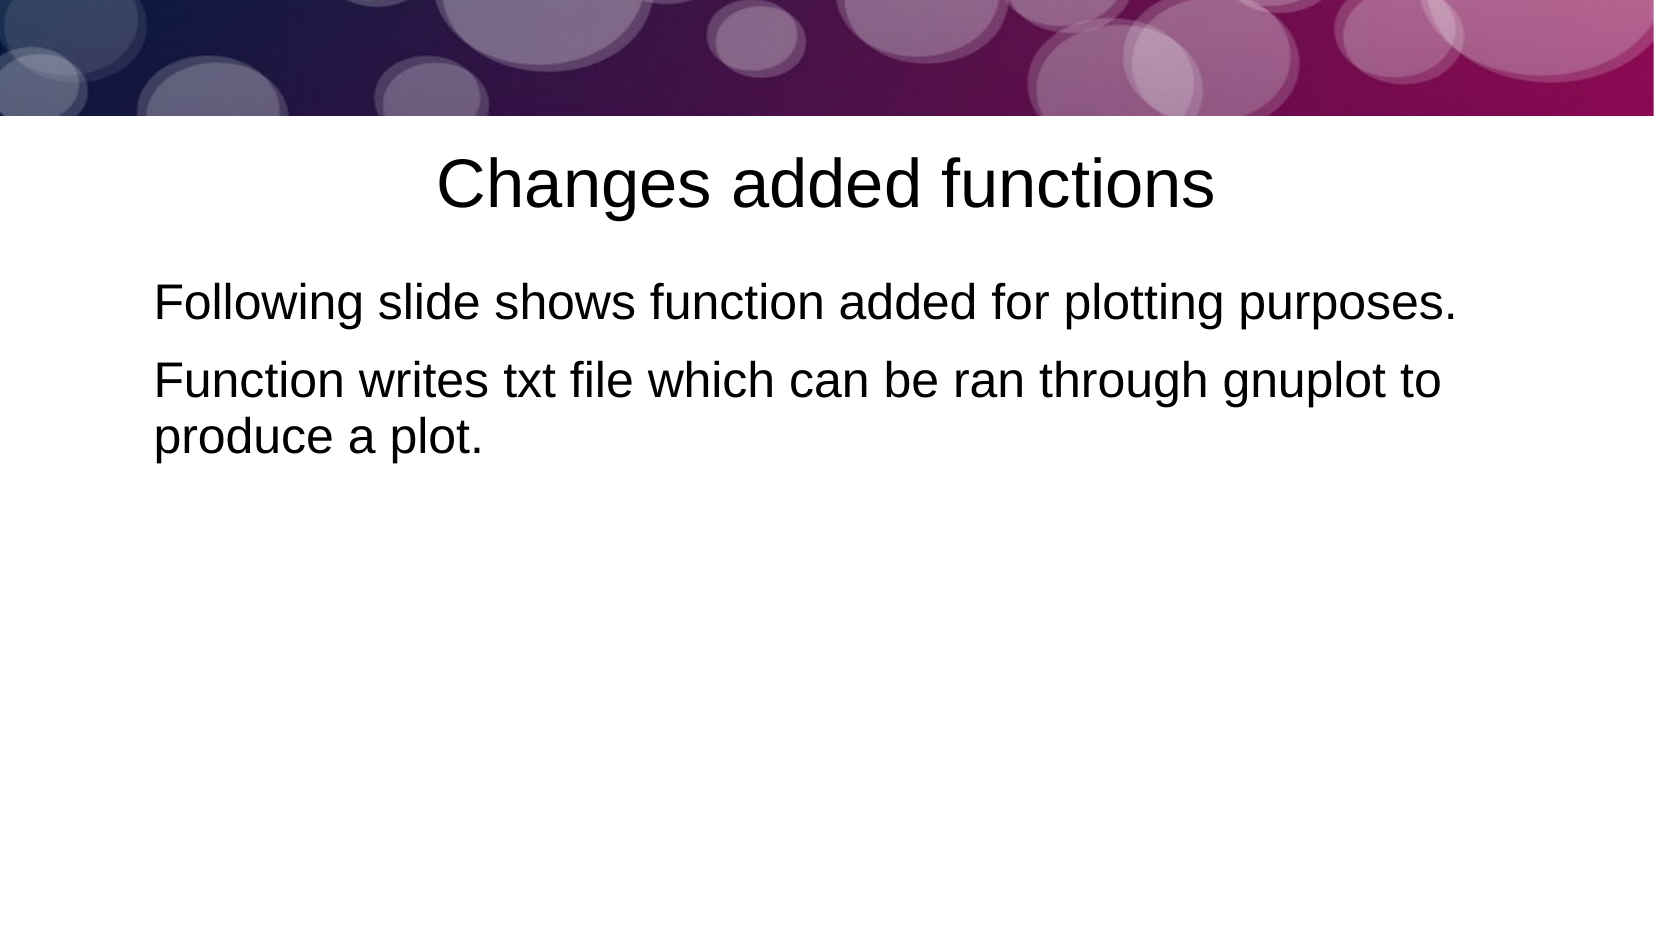

# Changes added functions
Following slide shows function added for plotting purposes.
Function writes txt file which can be ran through gnuplot to produce a plot.